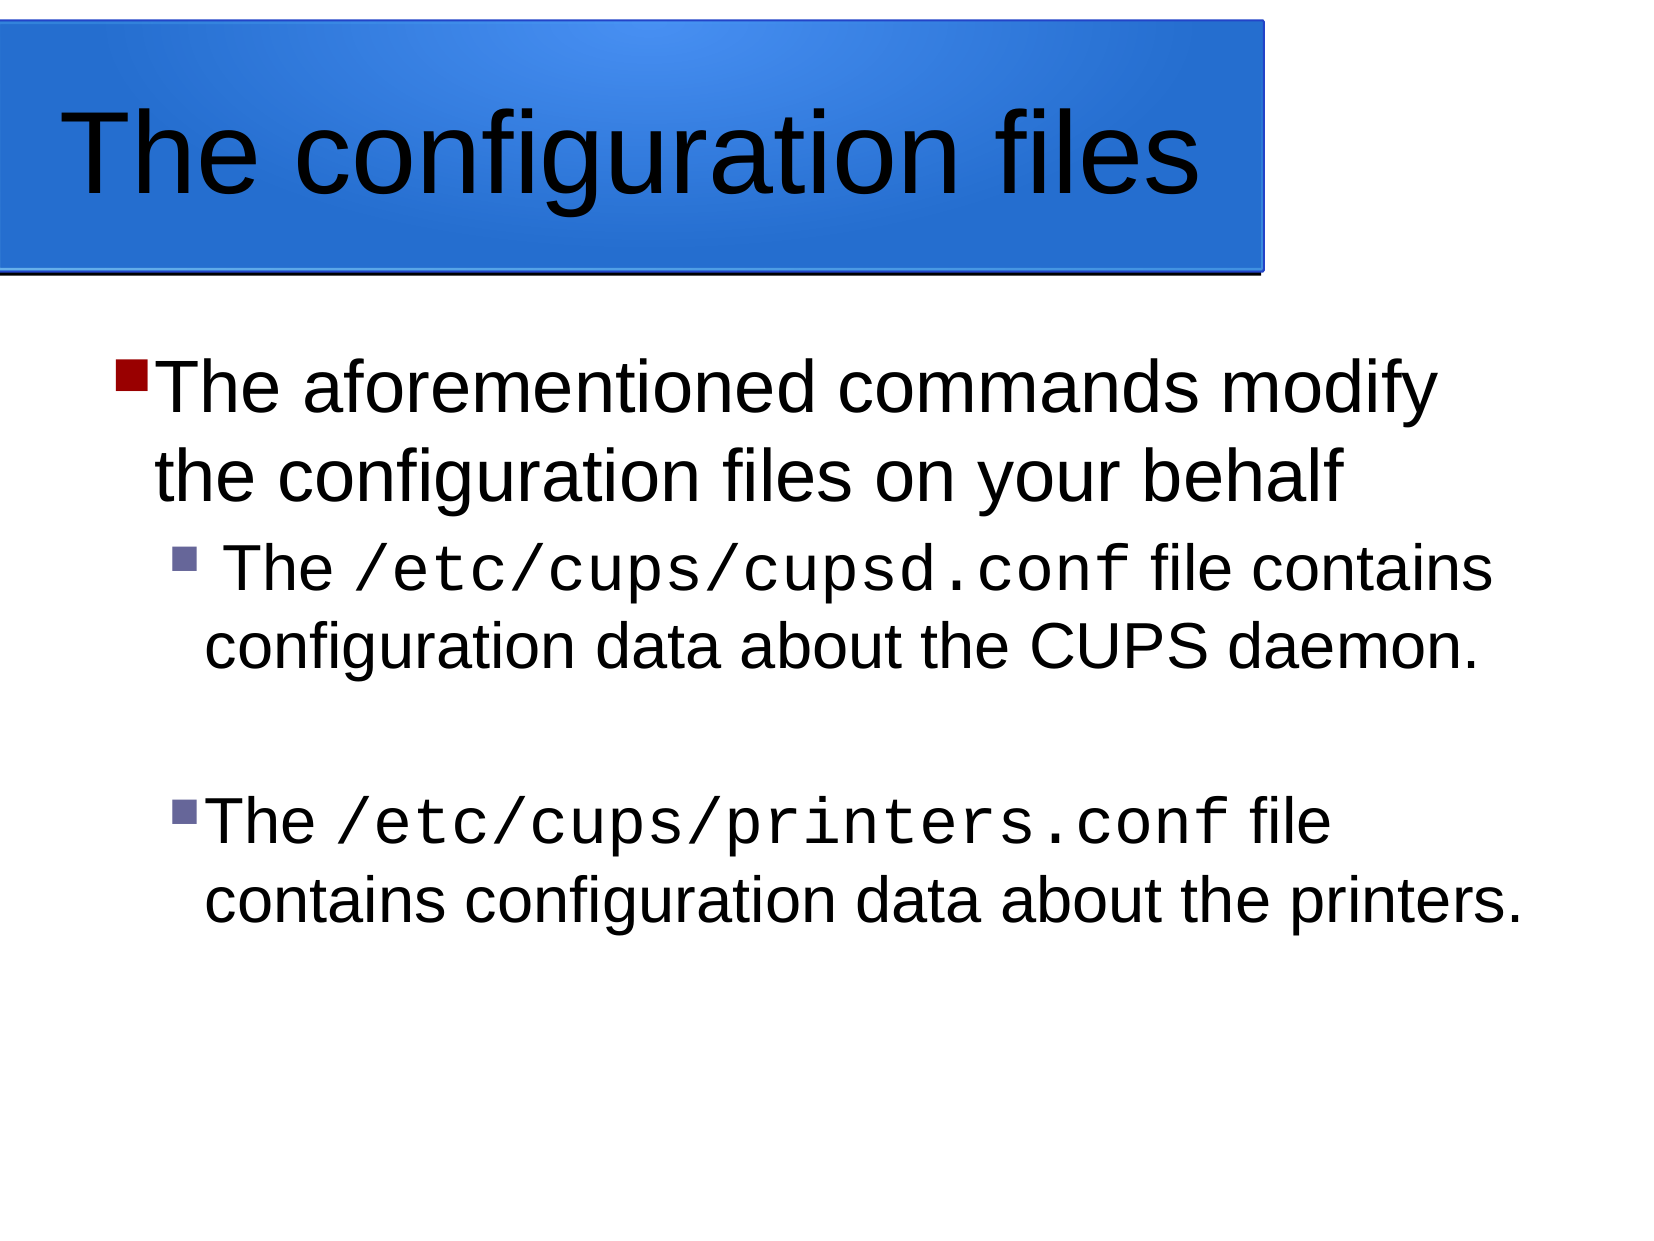

# The configuration files
The aforementioned commands modify the configuration files on your behalf
 The /etc/cups/cupsd.conf file contains configuration data about the CUPS daemon.
The /etc/cups/printers.conf file contains configuration data about the printers.